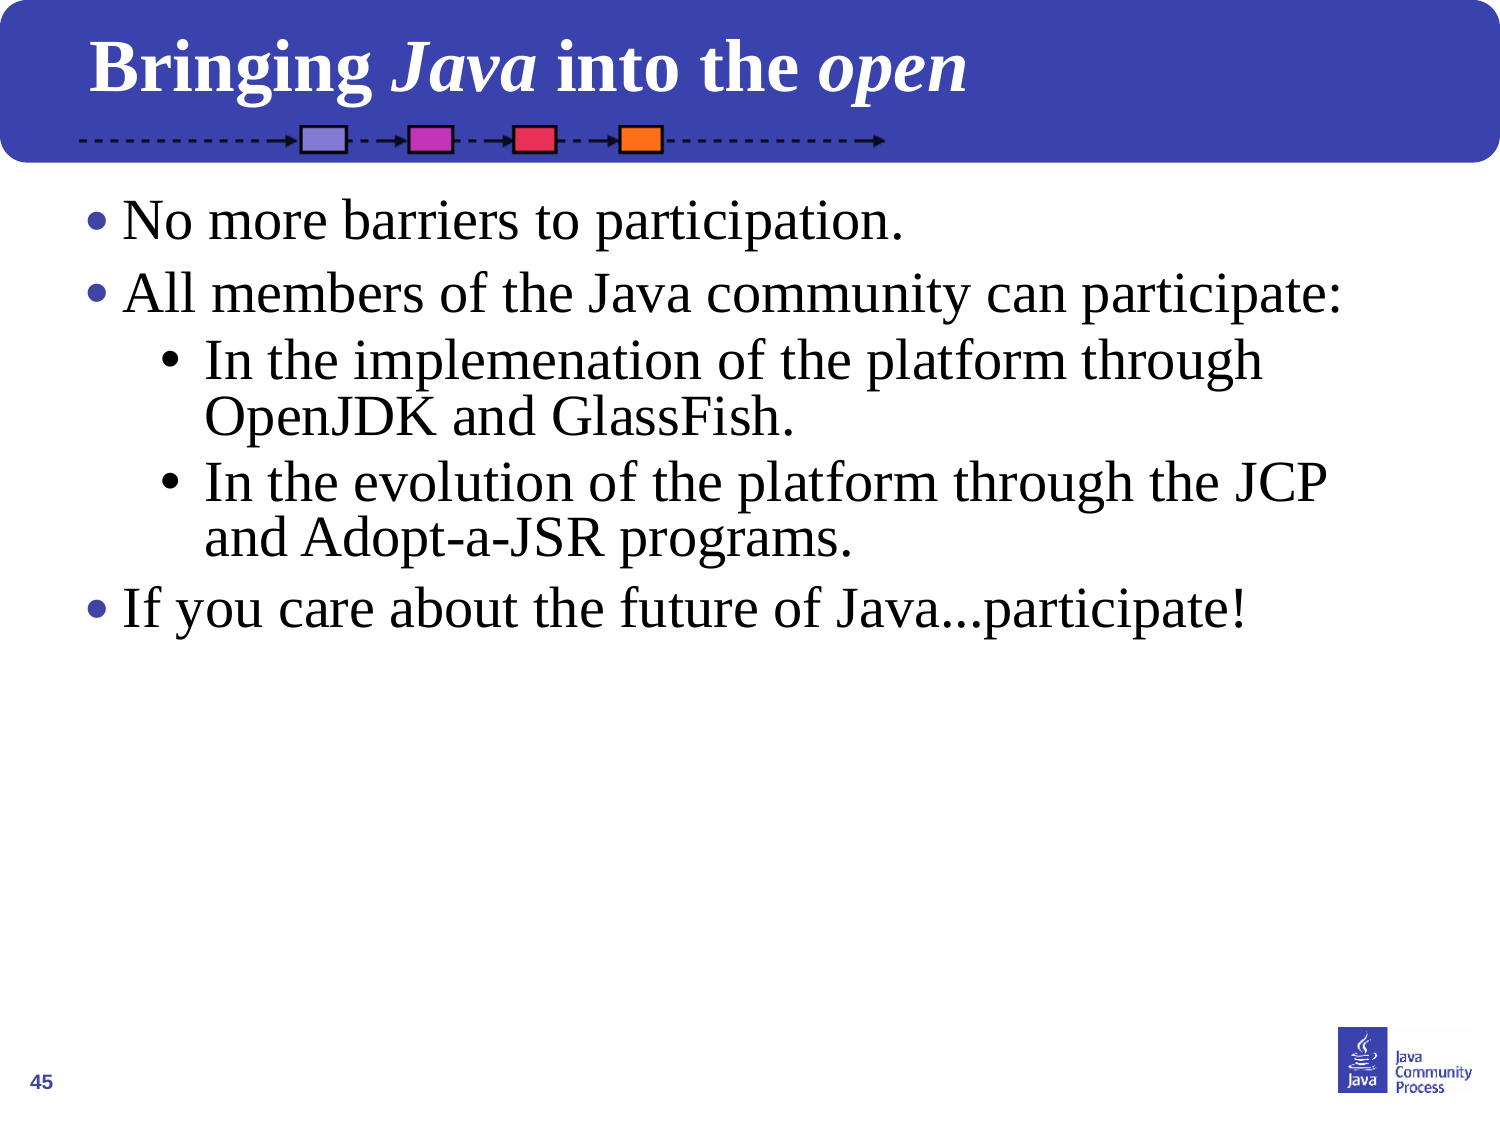

# Bringing Java into the open
No more barriers to participation.
All members of the Java community can participate:
In the implemenation of the platform through OpenJDK and GlassFish.
In the evolution of the platform through the JCP and Adopt-a-JSR programs.
If you care about the future of Java...participate!